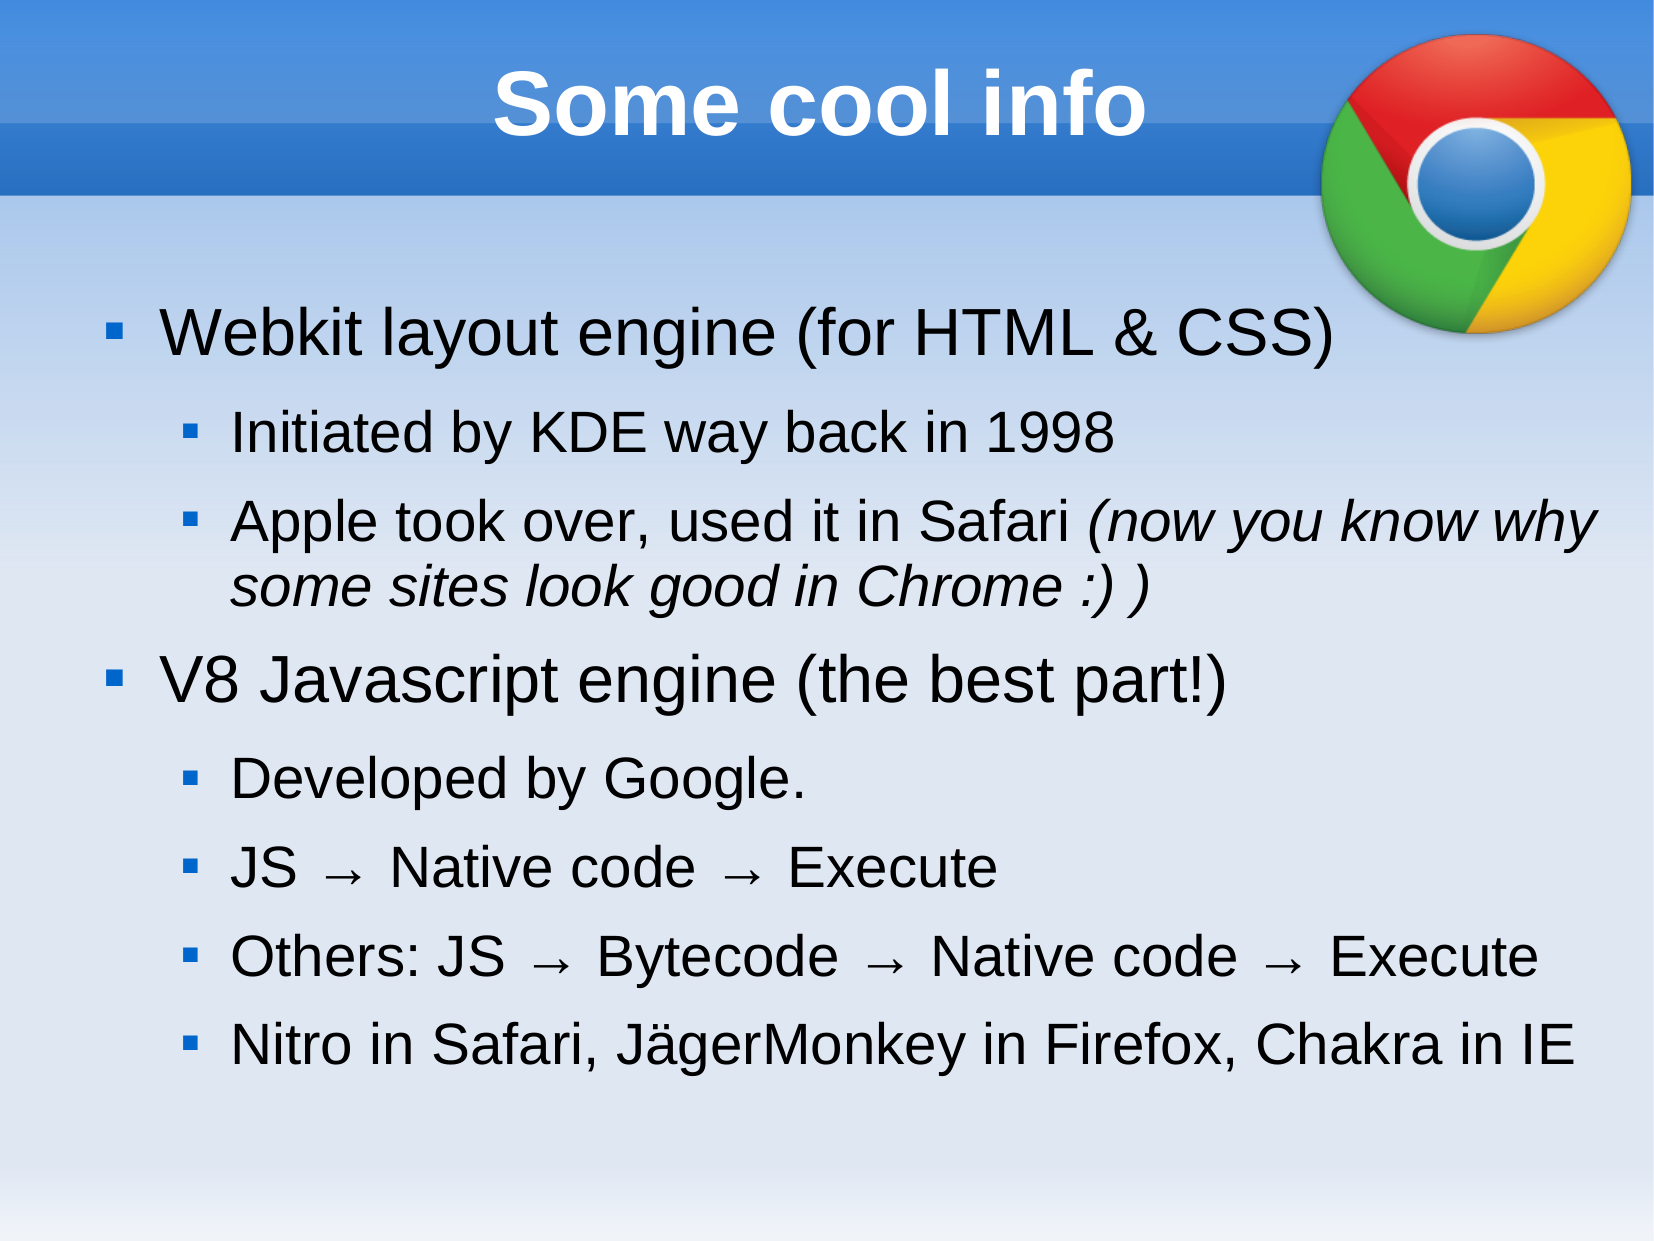

# Some cool info
Webkit layout engine (for HTML & CSS)
Initiated by KDE way back in 1998
Apple took over, used it in Safari (now you know why some sites look good in Chrome :) )
V8 Javascript engine (the best part!)
Developed by Google.
JS → Native code → Execute
Others: JS → Bytecode → Native code → Execute
Nitro in Safari, JägerMonkey in Firefox, Chakra in IE